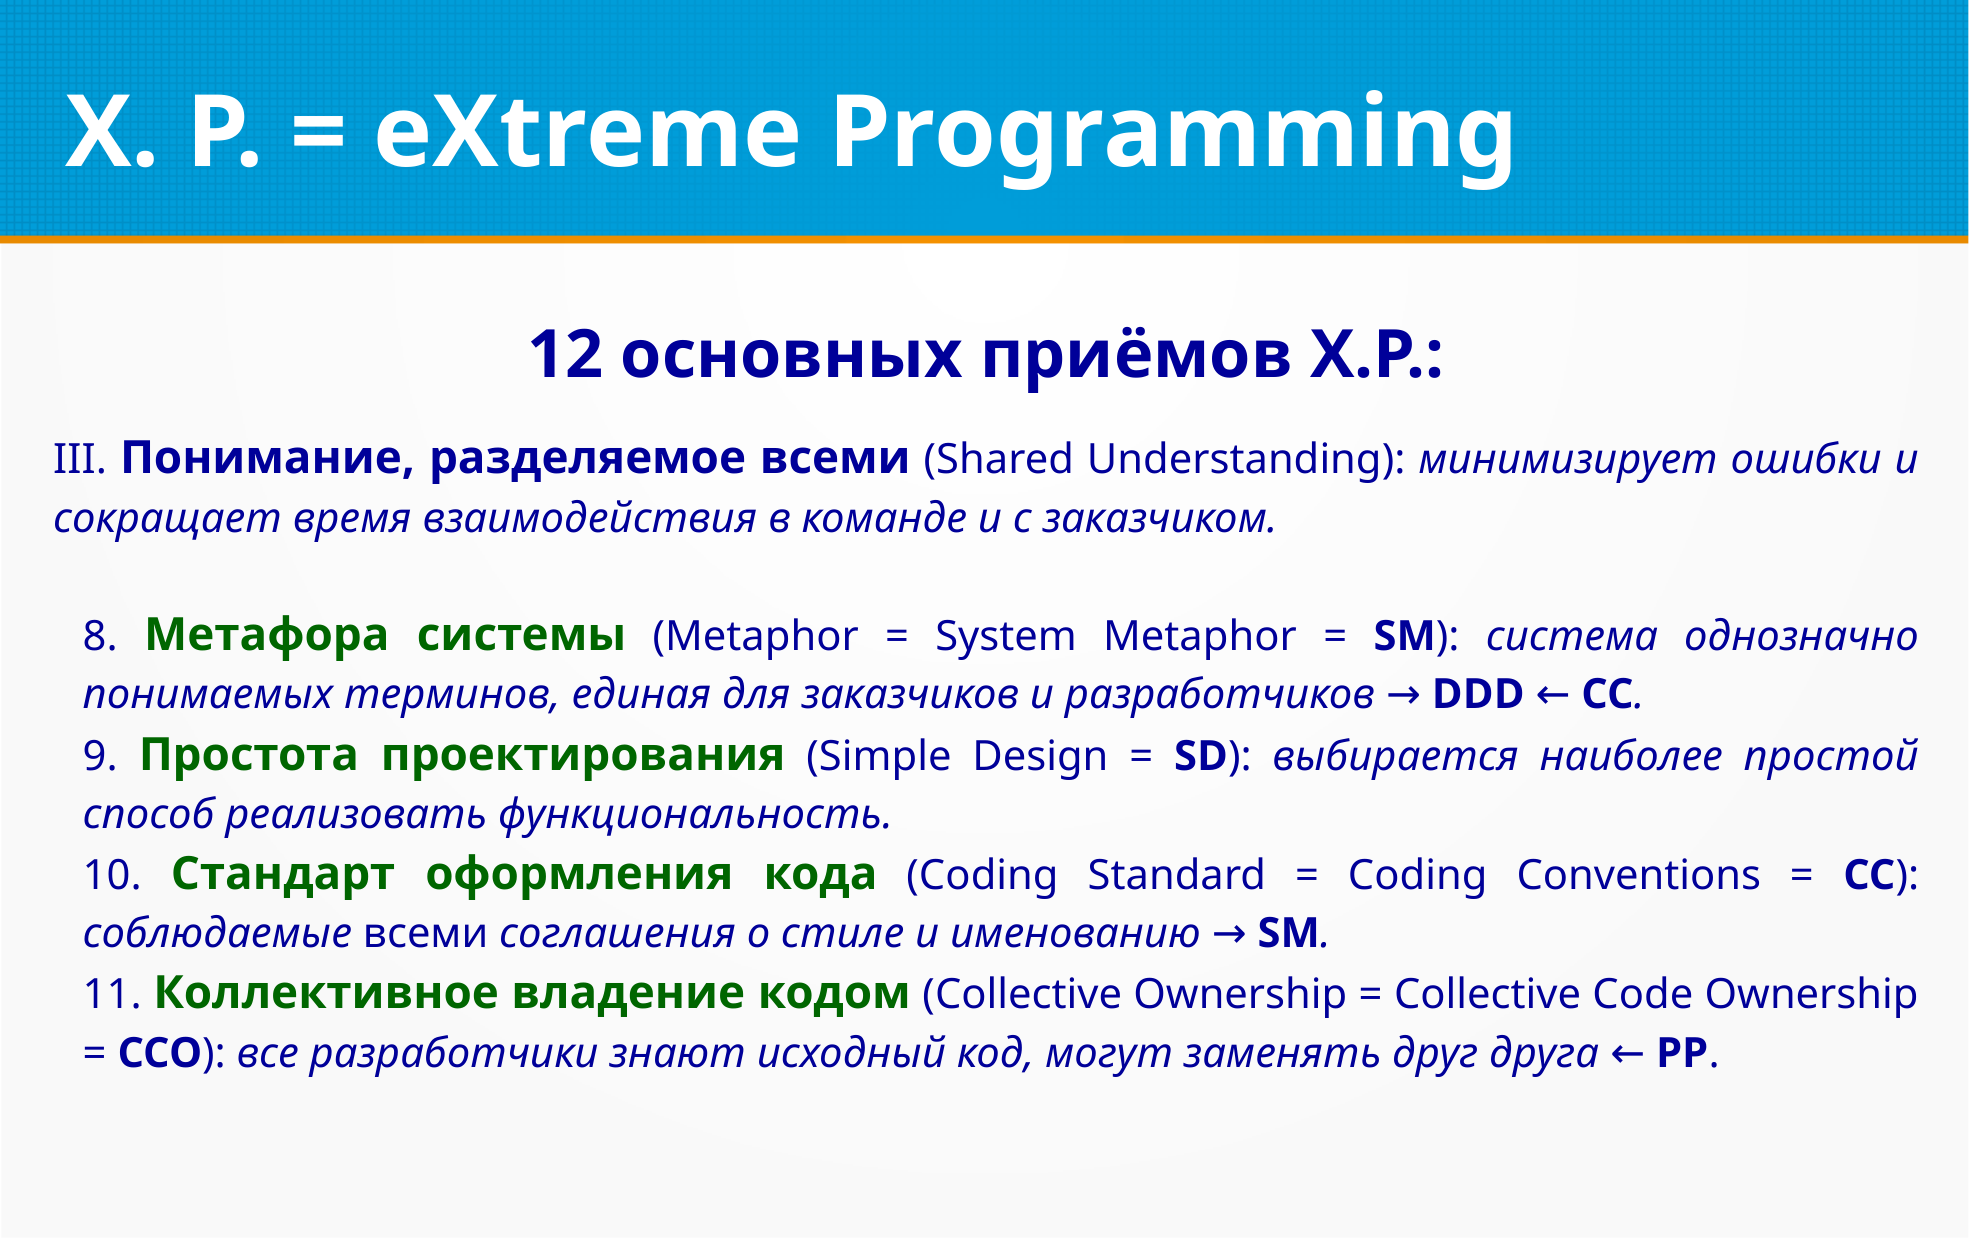

X. P. = eXtreme Programming
12 основных приёмов X.P.:
III. Понимание, разделяемое всеми (Shared Understanding): минимизирует ошибки и сокращает время взаимодействия в команде и с заказчиком.
8. Метафора системы (Metaphor = System Metaphor = SM): система однозначно понимаемых терминов, единая для заказчиков и разработчиков → DDD ← CC.
9. Простота проектирования (Simple Design = SD): выбирается наиболее простой способ реализовать функциональность.
10. Стандарт оформления кода (Coding Standard = Coding Conventions = CC): соблюдаемые всеми соглашения о стиле и именованию → SM.
11. Коллективное владение кодом (Collective Ownership = Collective Code Ownership = CCO): все разработчики знают исходный код, могут заменять друг друга ← PP.